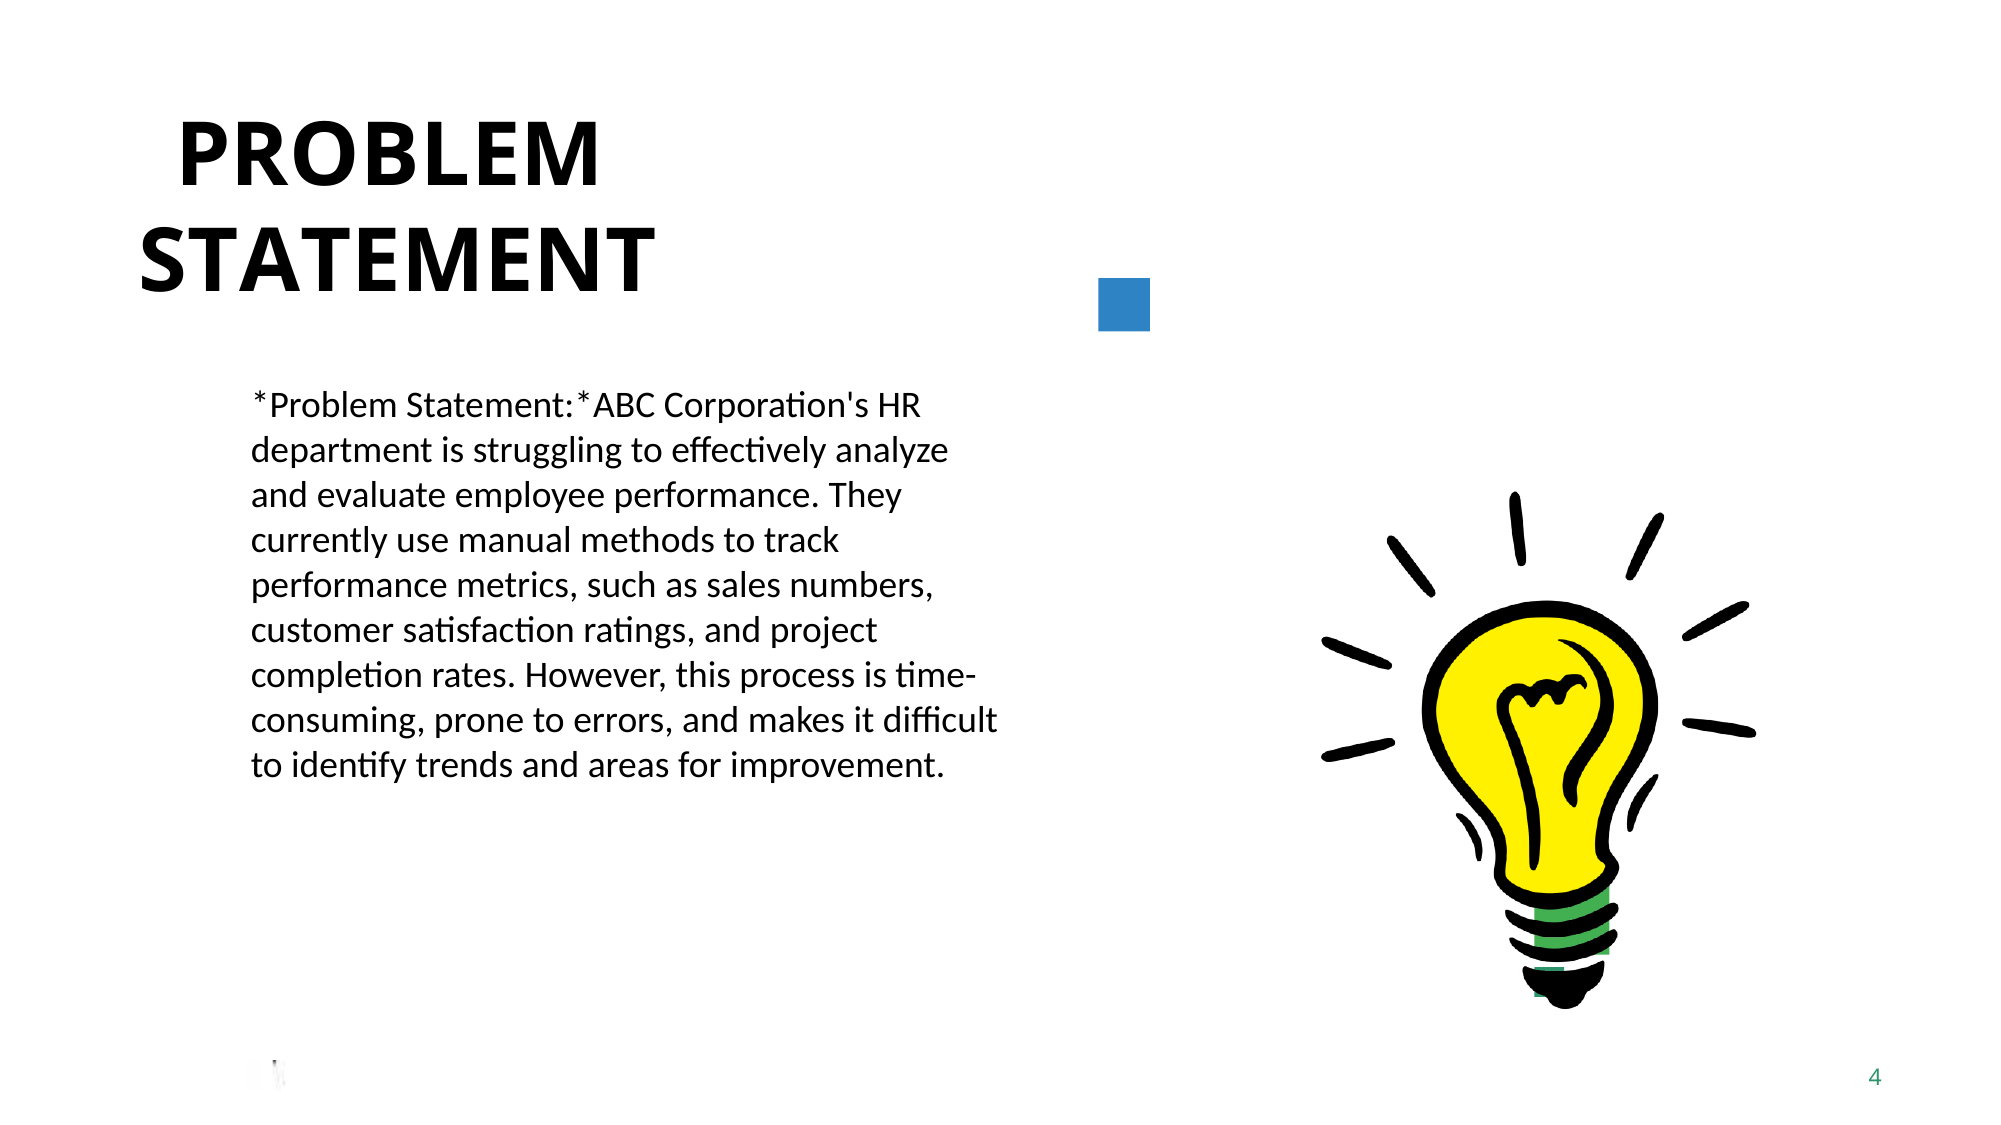

# PROBLEM	STATEMENT
*Problem Statement:*ABC Corporation's HR department is struggling to effectively analyze and evaluate employee performance. They currently use manual methods to track performance metrics, such as sales numbers, customer satisfaction ratings, and project completion rates. However, this process is time-consuming, prone to errors, and makes it difficult to identify trends and areas for improvement.